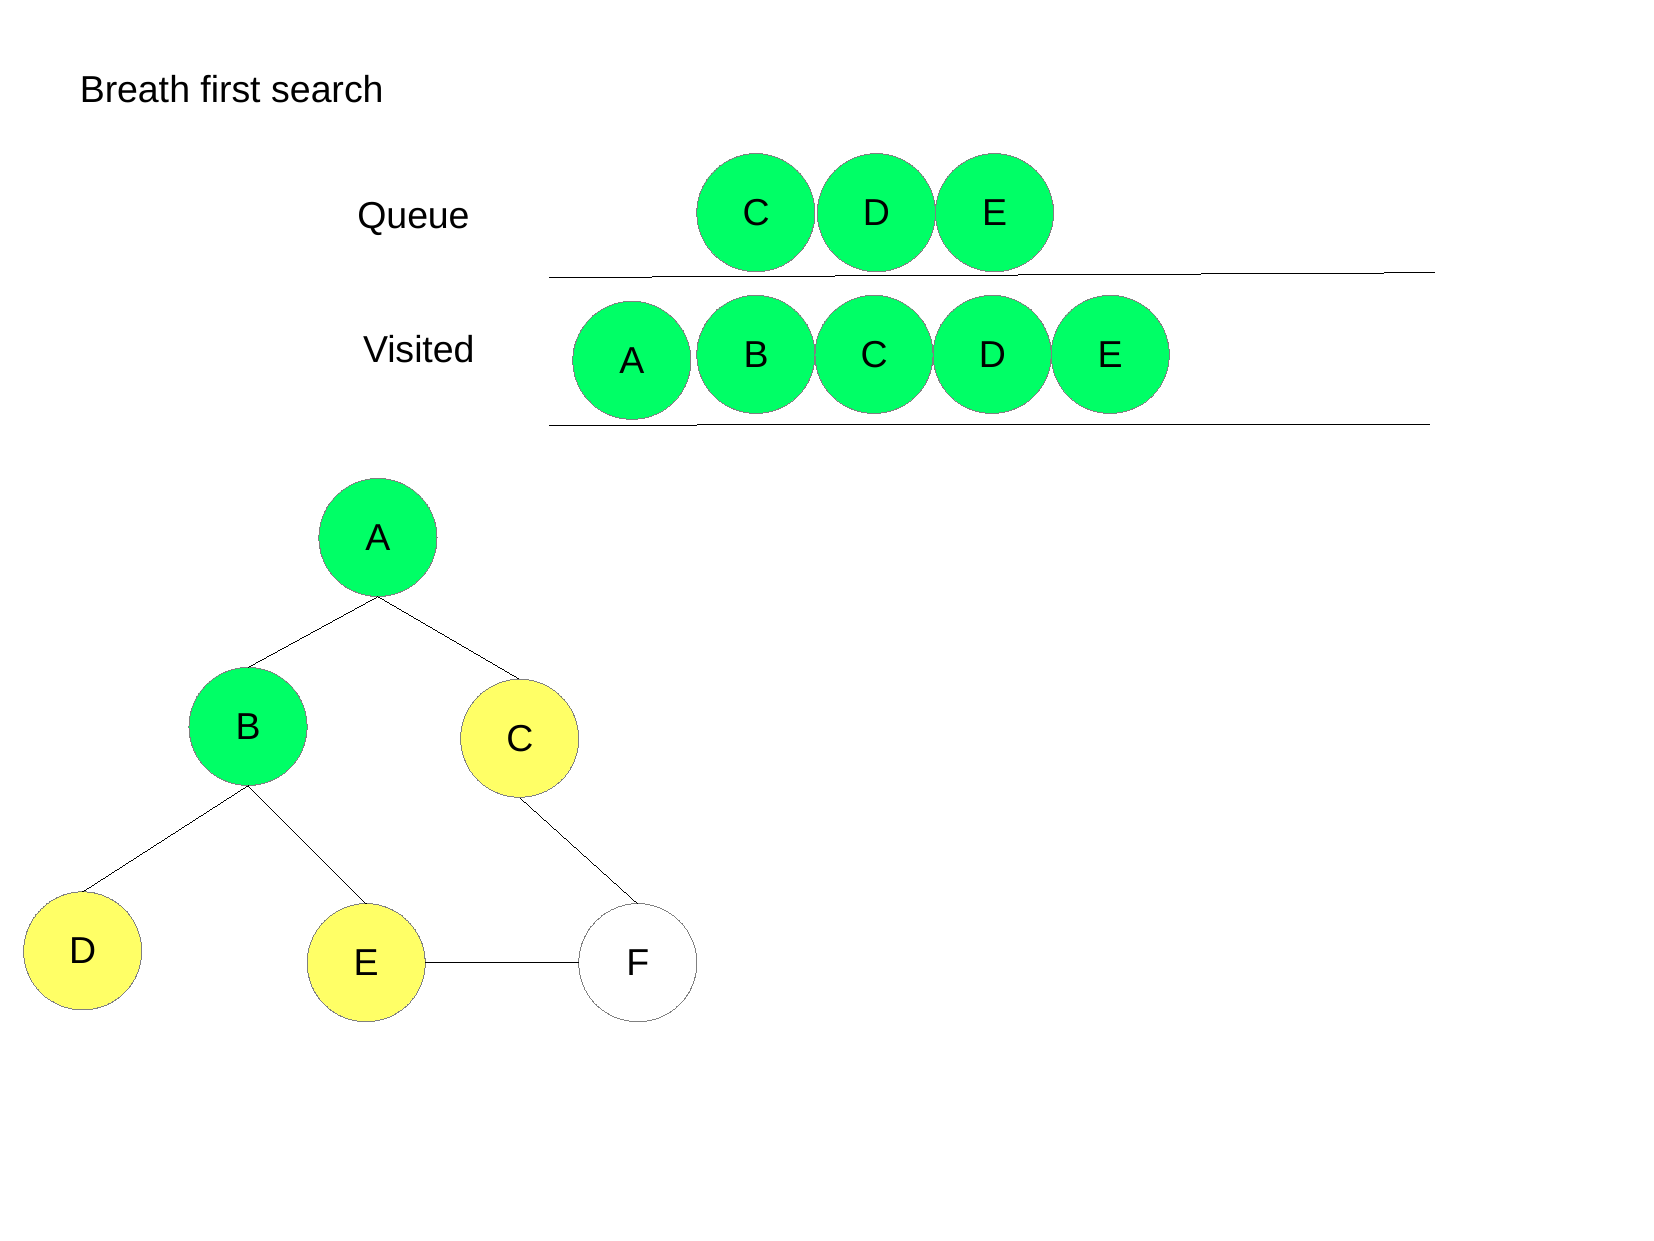

Breath first search
C
D
E
Queue
B
C
D
E
A
Visited
A
B
C
C
D
E
F